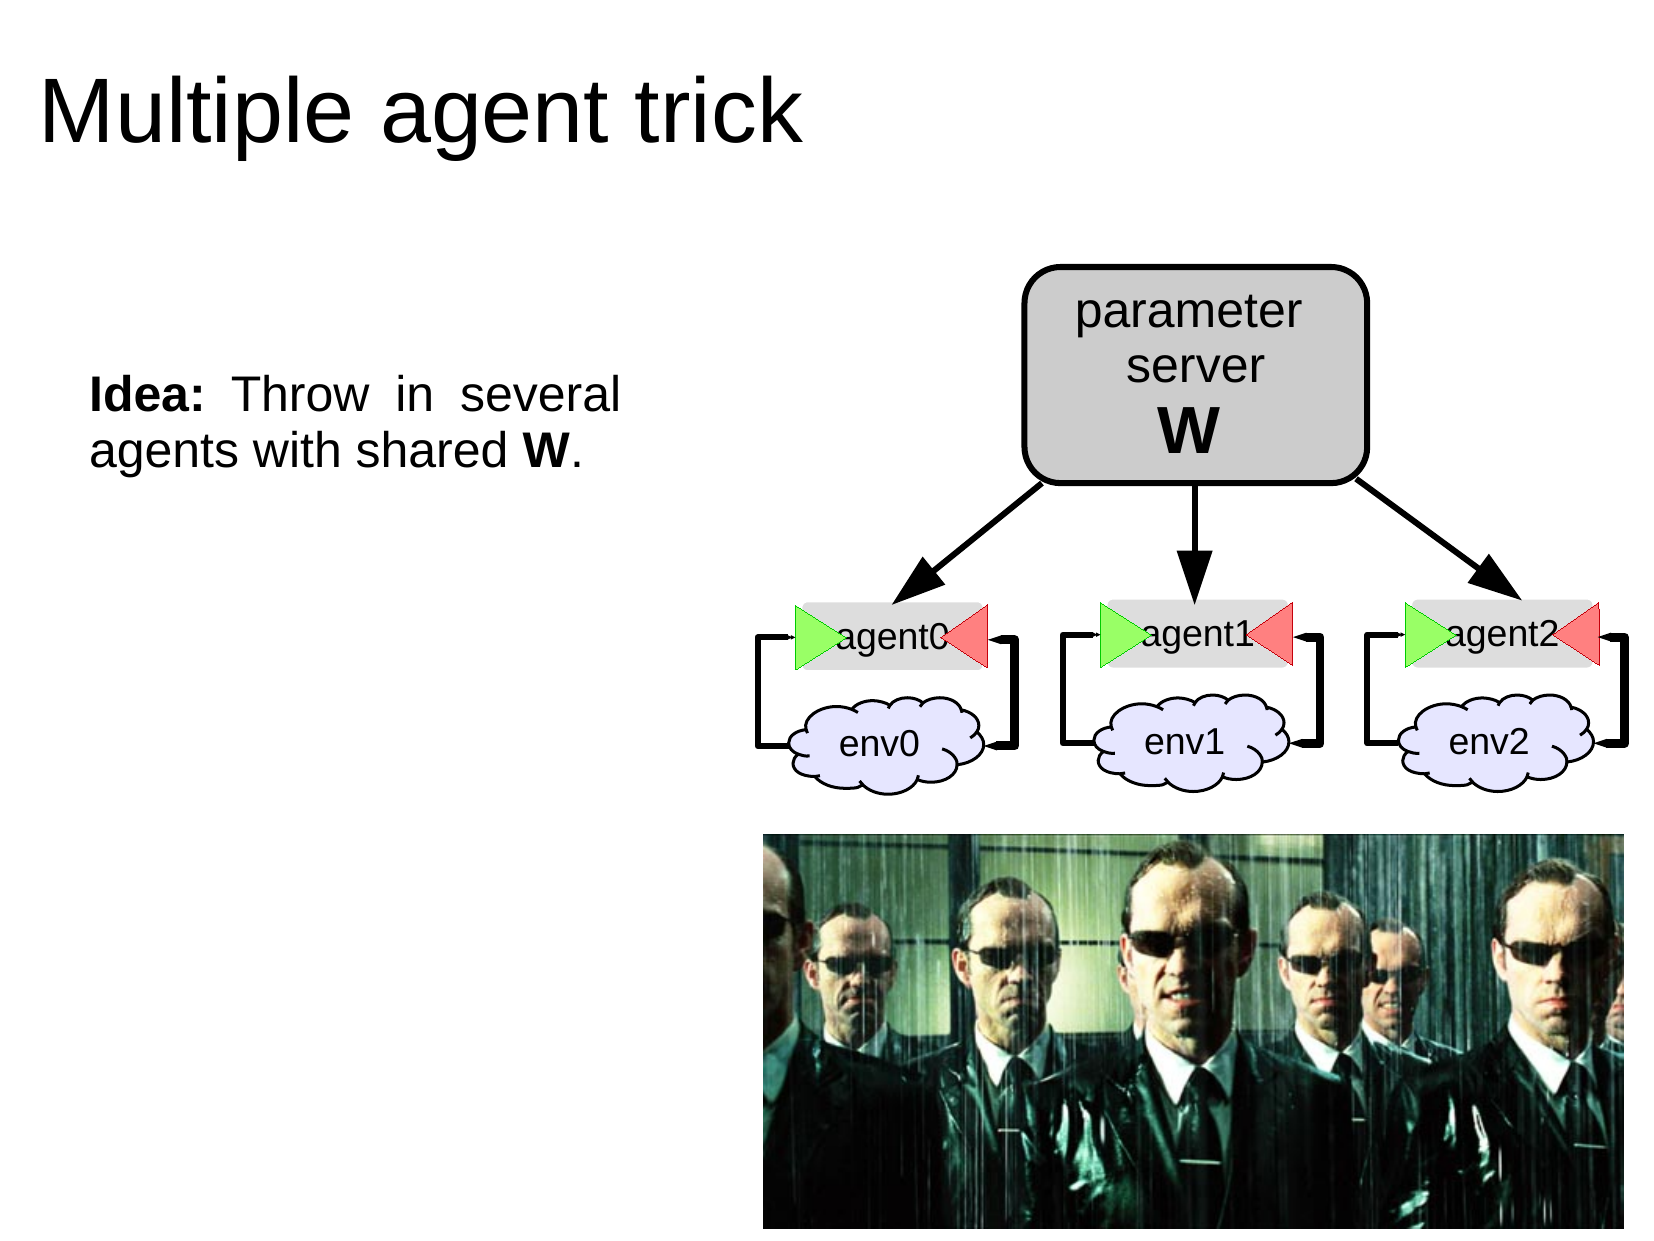

Multiple agent trick
parameter
server
W
Idea: Throw in several agents with shared W.
agent1
agent2
agent0
env1
env2
env0